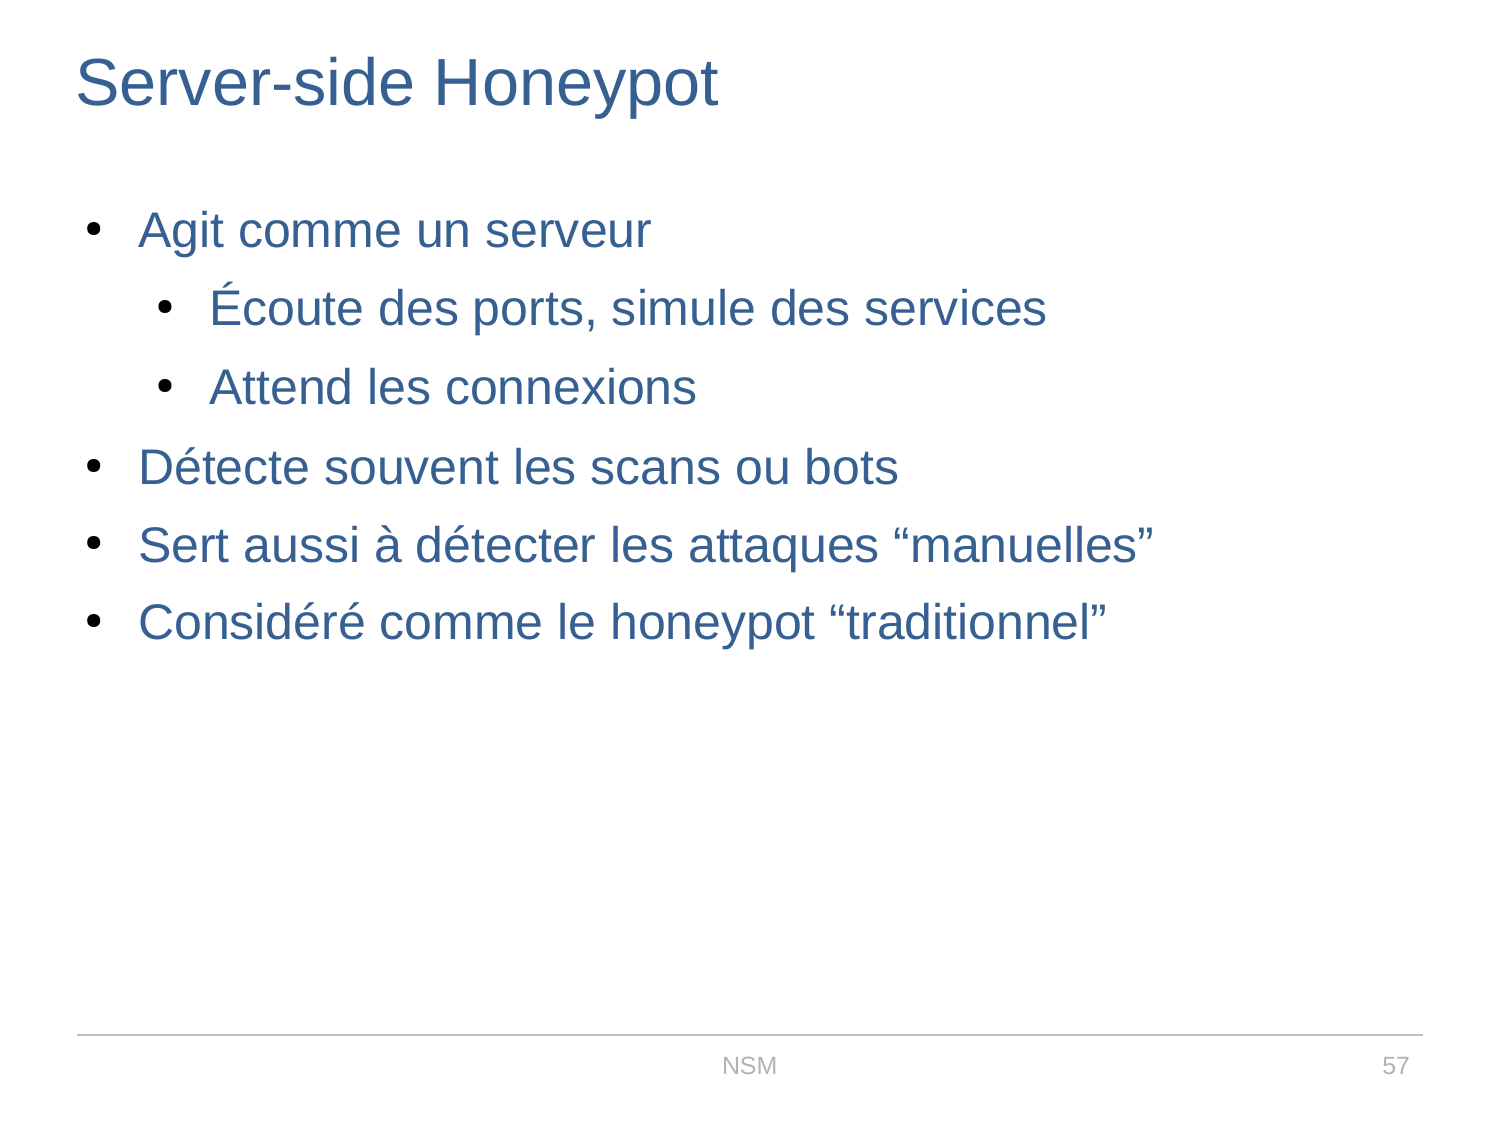

# Server-side Honeypot
Agit comme un serveur
Écoute des ports, simule des services
Attend les connexions
Détecte souvent les scans ou bots
Sert aussi à détecter les attaques “manuelles”
Considéré comme le honeypot “traditionnel”
Your footer here
57